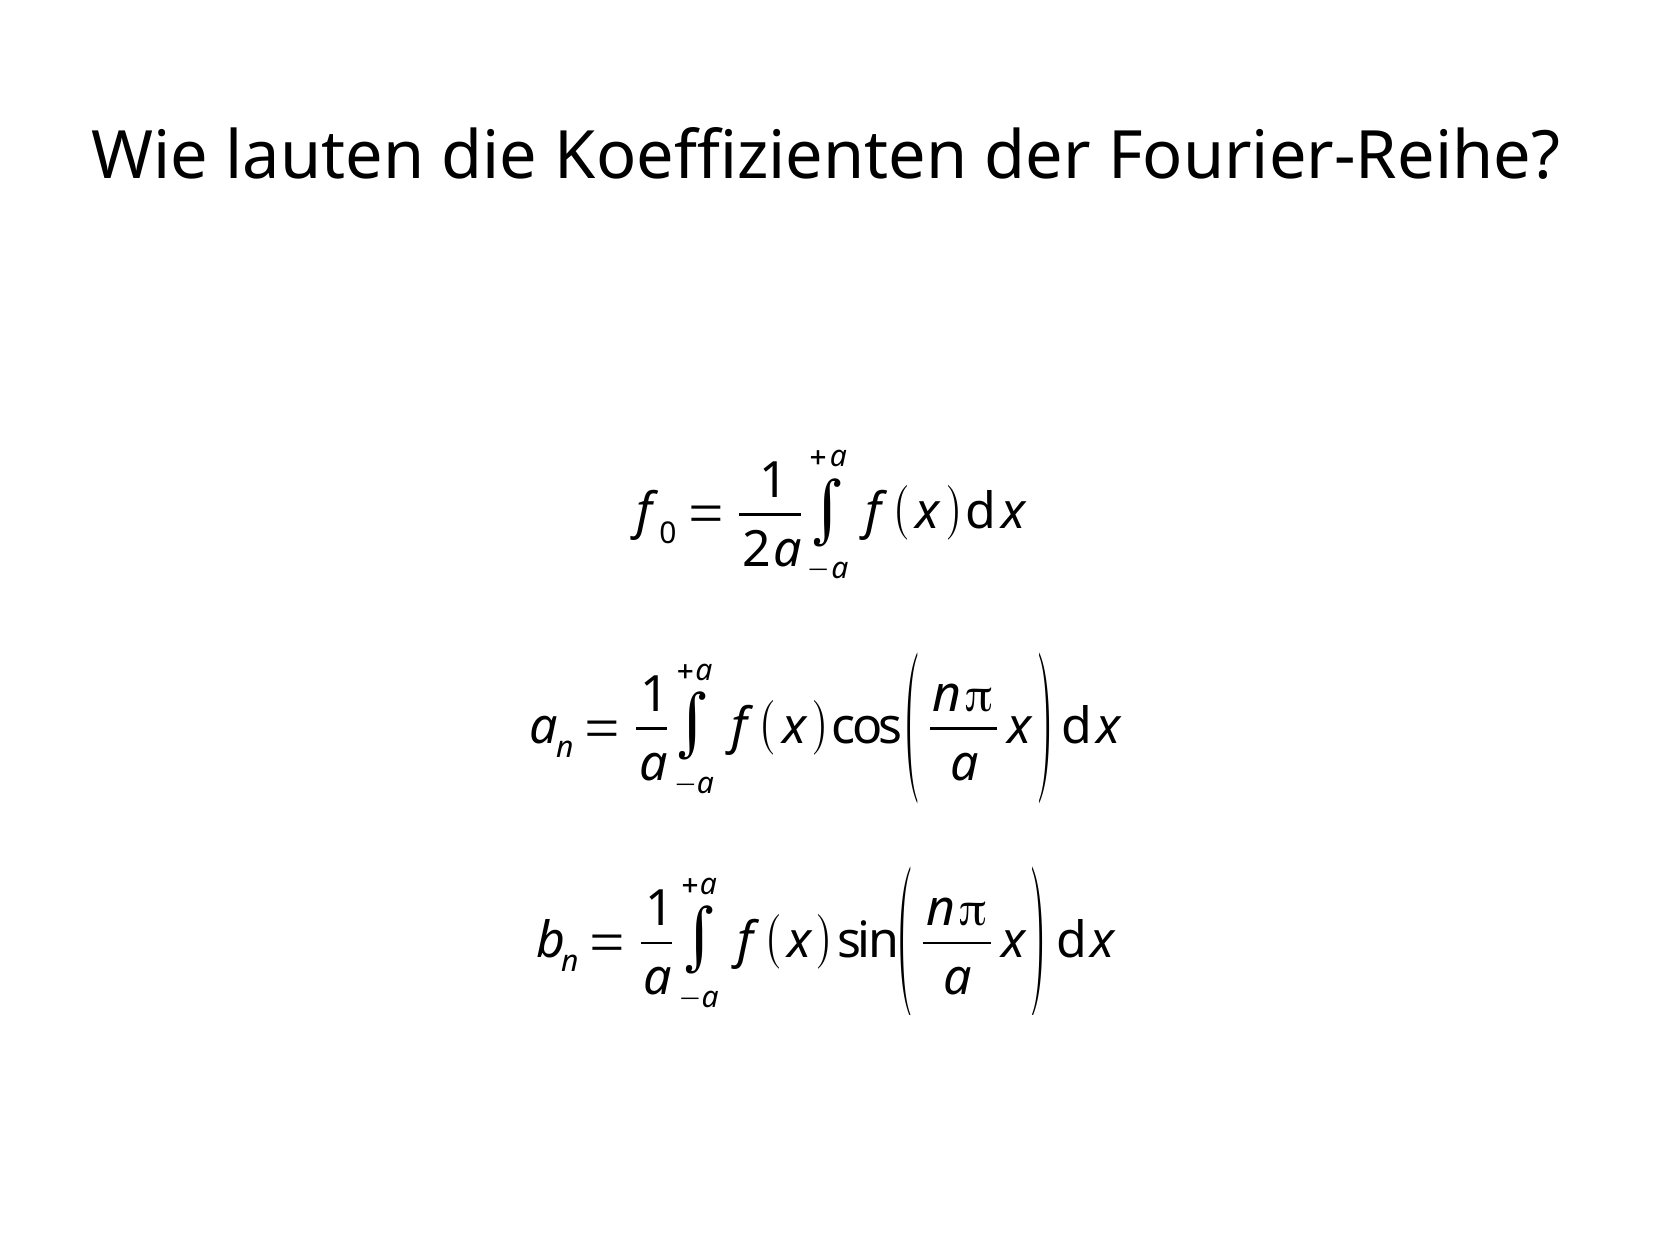

# Wie lauten die Koeffizienten der Fourier-Reihe?